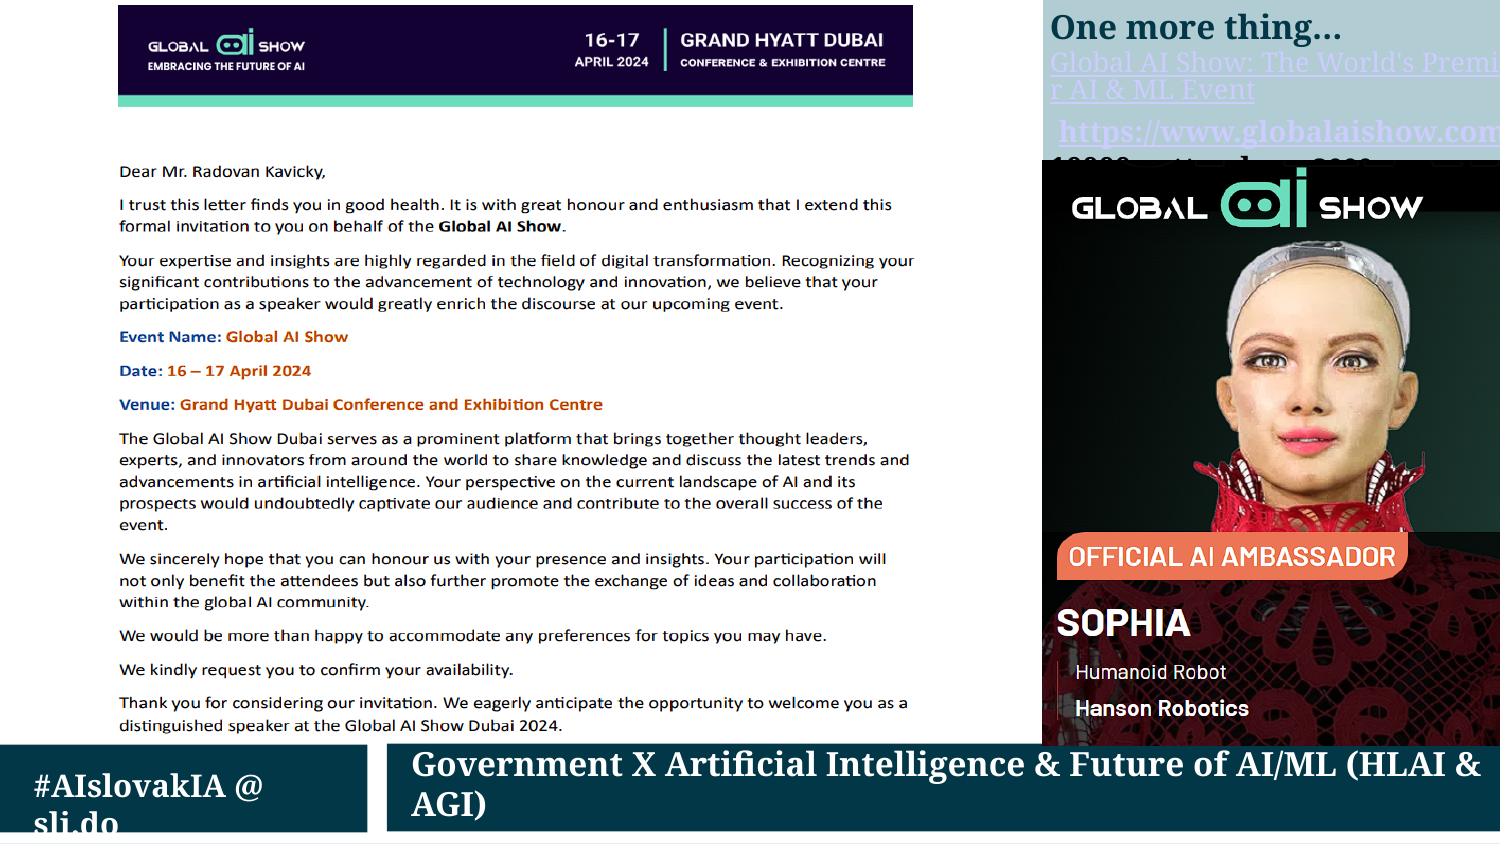

One more thing… Global AI Show: The World's Premier AI & ML Event https://www.globalaishow.com/
10000+ attendees, 3000+ companies
AI-2023 Forty-third SGAI International Conference on Artificial Intelligence
CAMBRIDGE, ENGLAND 12-14 DECEMBER 2023
AI-2023 is the 43-rd Annual International Conference of the British Computer Society's Specialist Group on Artificial Intelligence (SGAI)
(xAI) English Exam (translation/Slovak)
Government X Artificial Intelligence & Future of AI/ML (HLAI & AGI)
#AIslovakIA @ sli.do